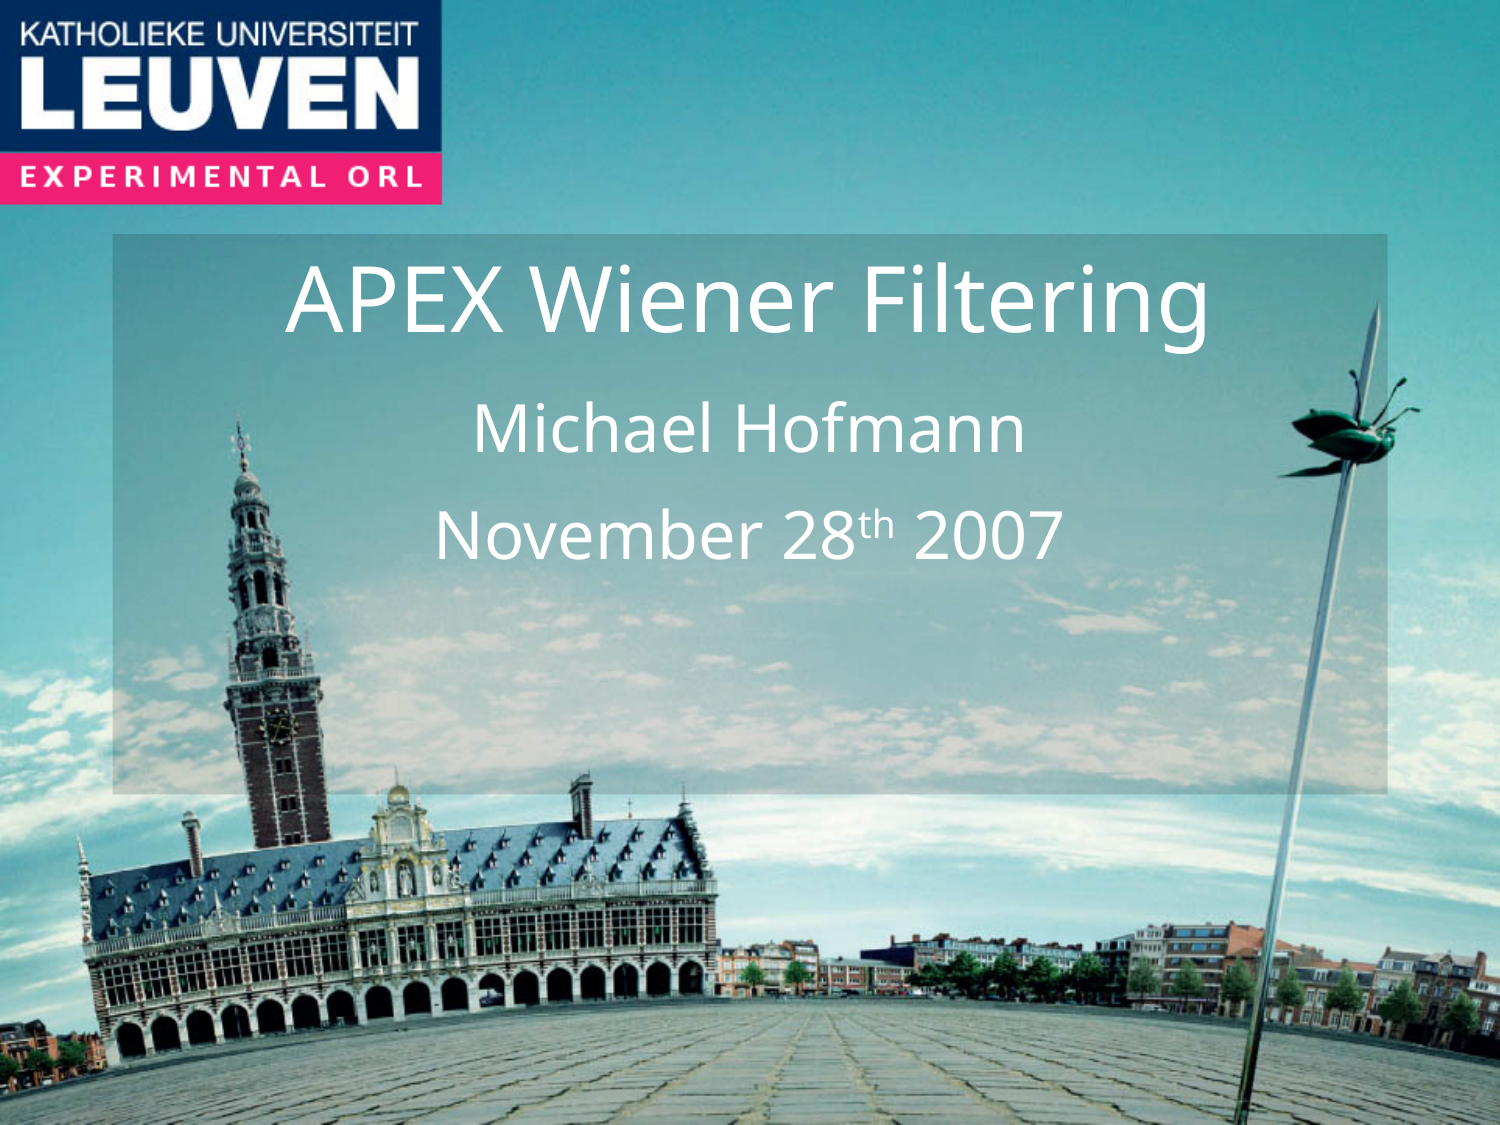

# APEX Wiener Filtering
Michael Hofmann
November 28th 2007